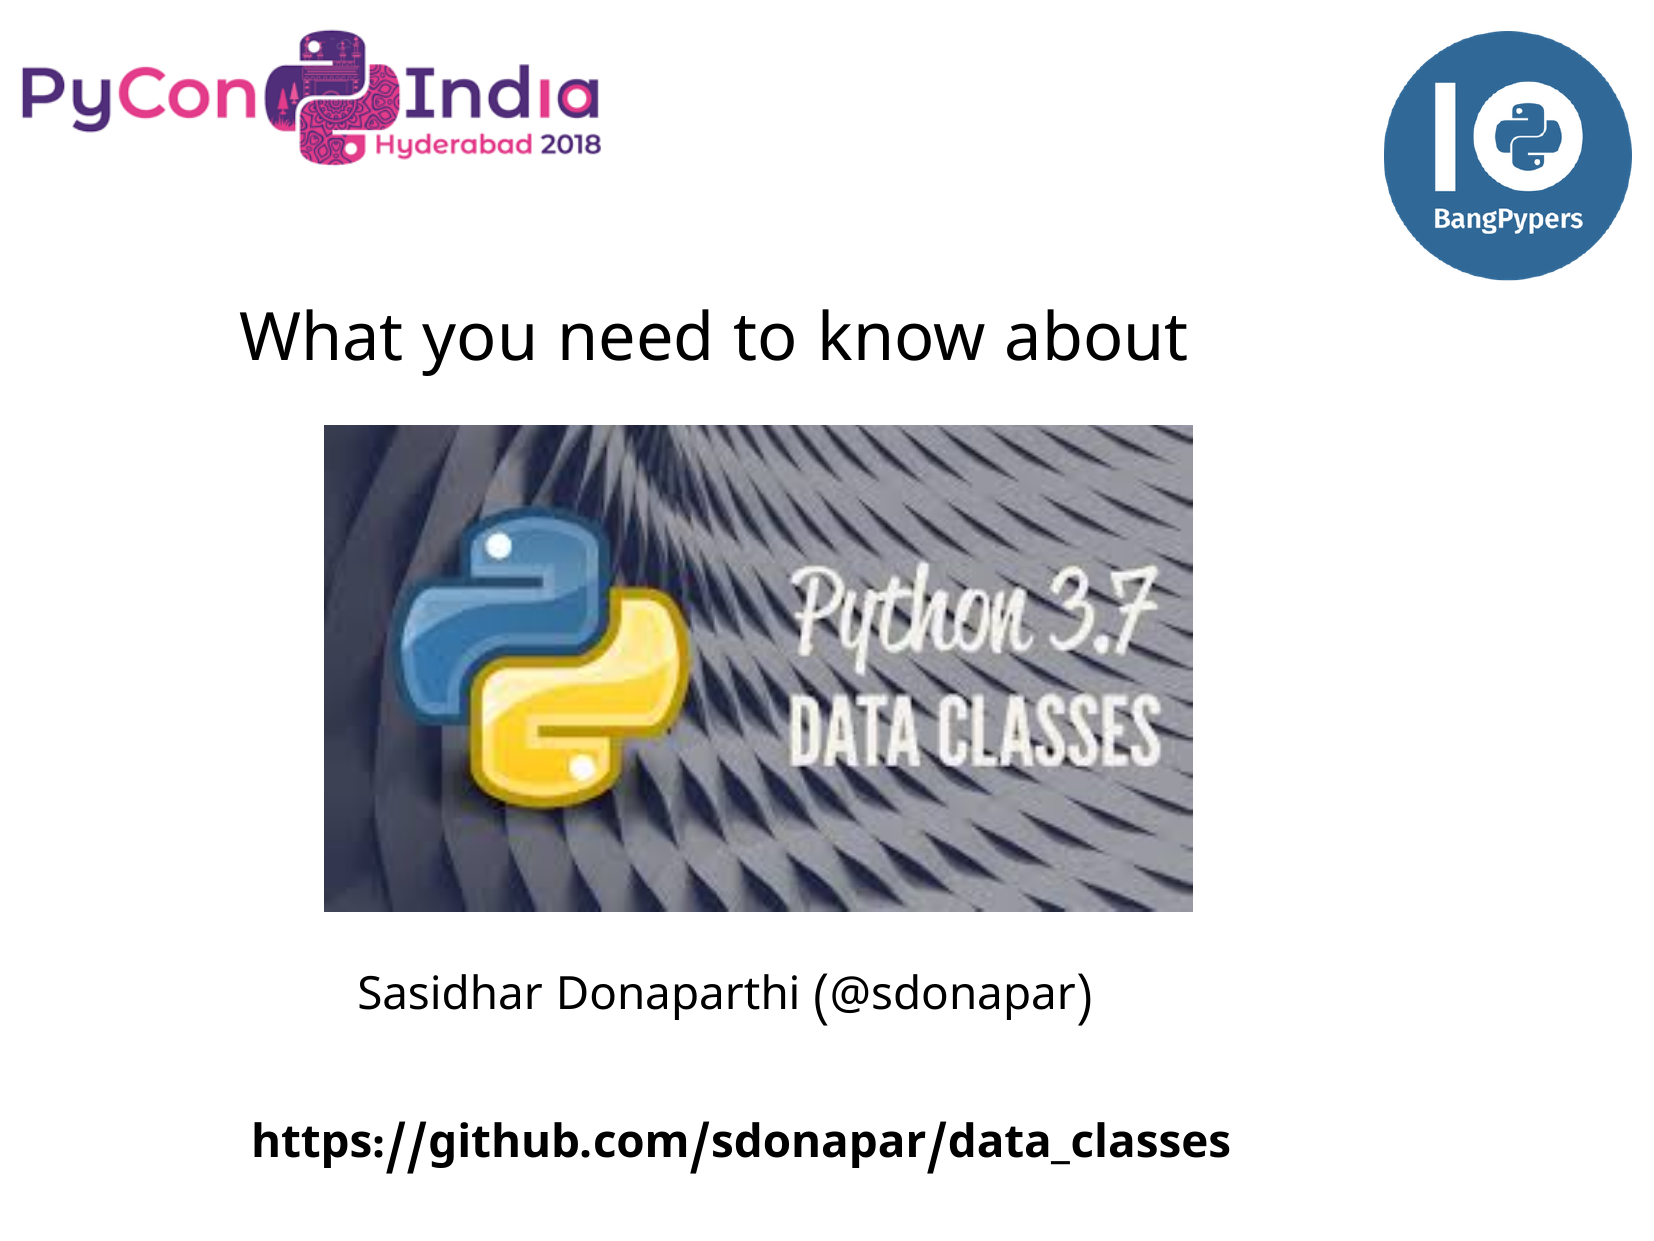

What you need to know about
Sasidhar Donaparthi (@sdonapar)
https://github.com/sdonapar/data_classes